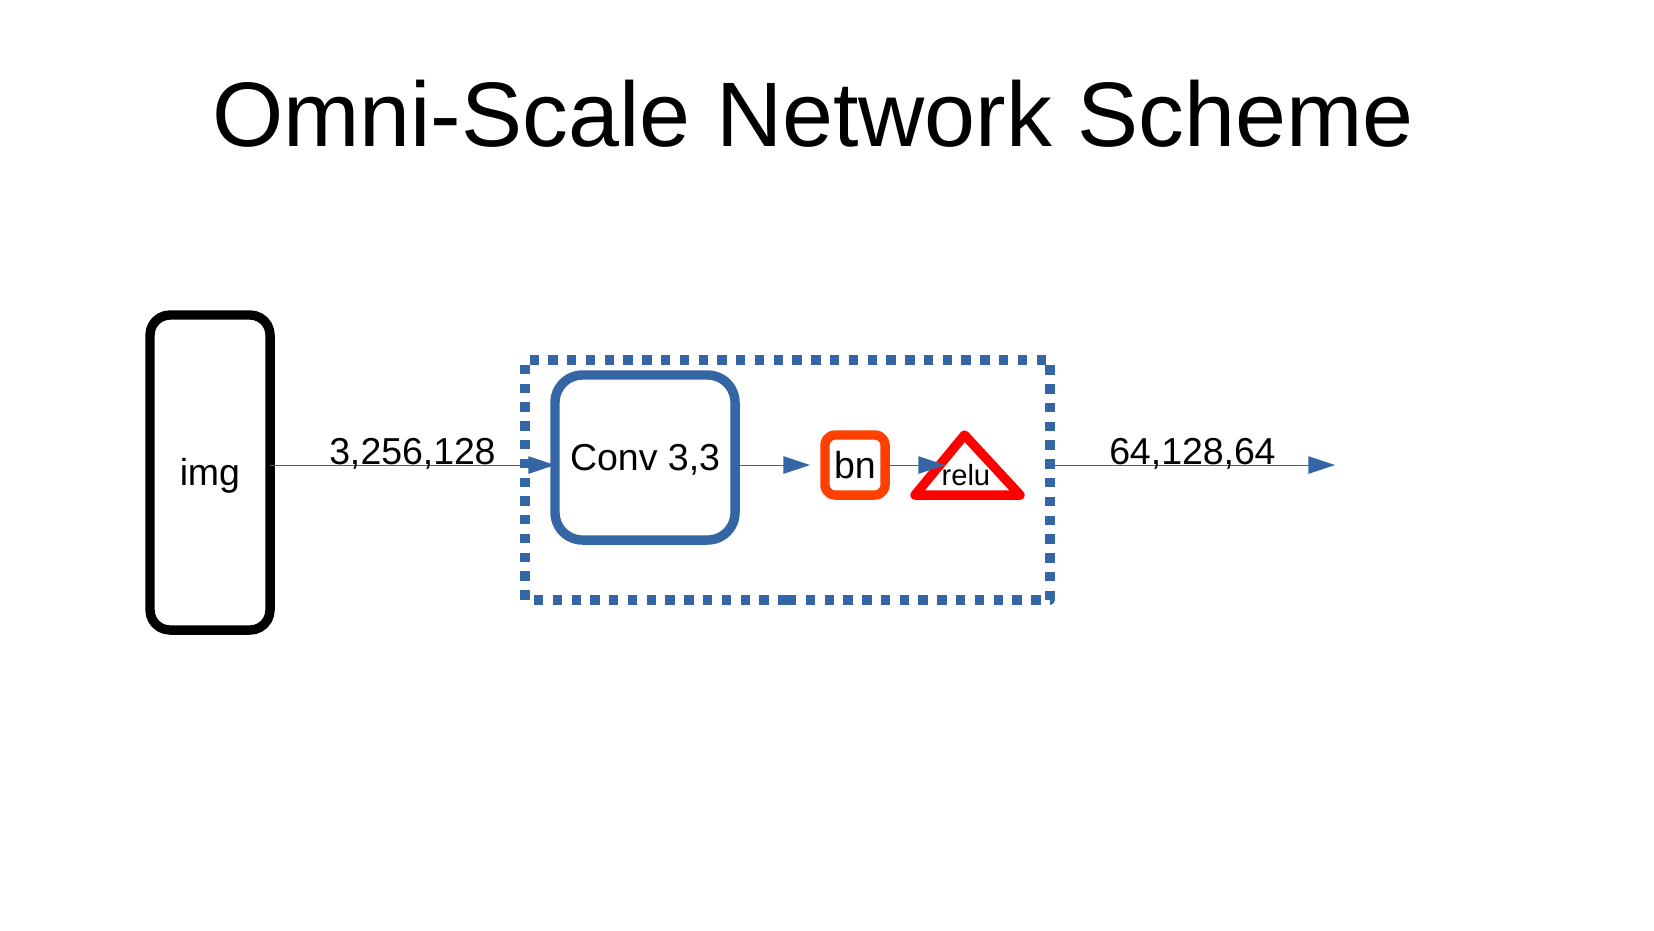

# Omni-Scale Network Scheme
img
Conv 3,3
bn
relu
3,256,128
64,128,64